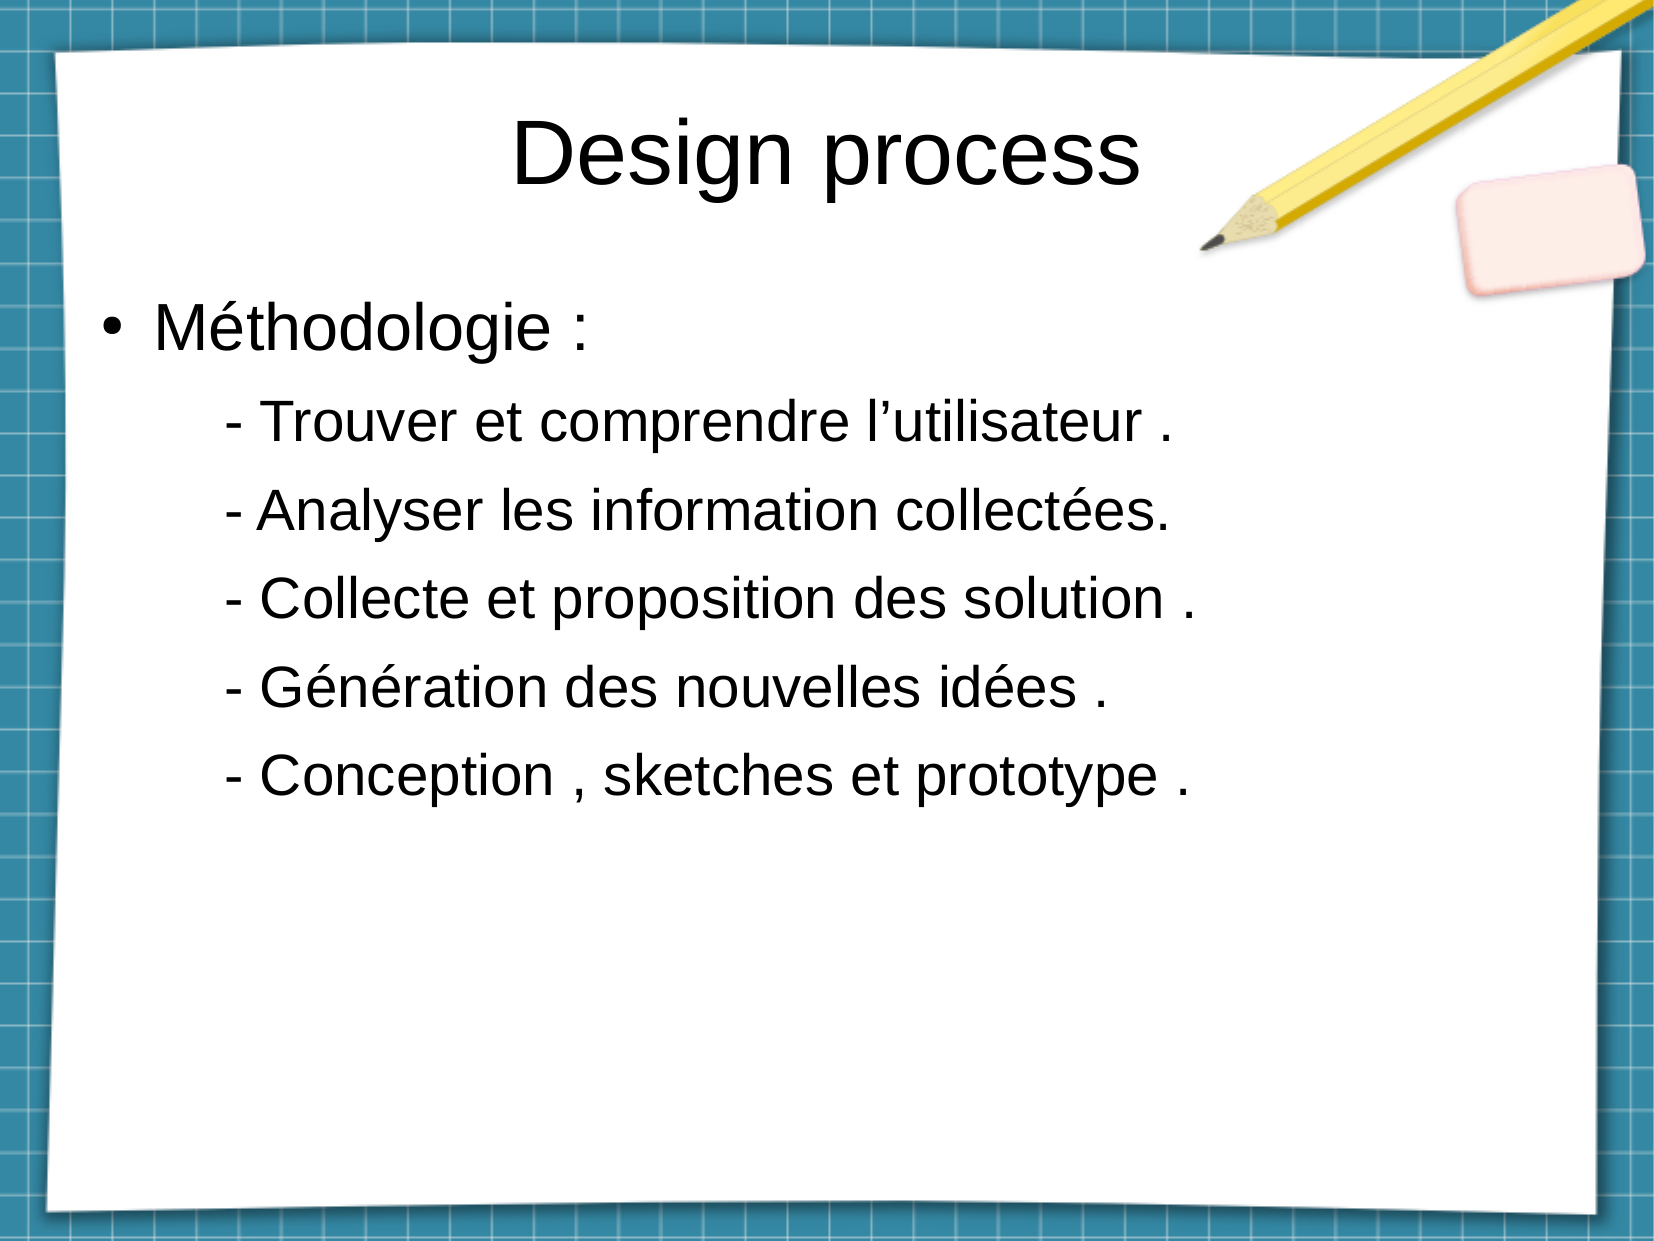

# Design process
Méthodologie :
- Trouver et comprendre l’utilisateur .
- Analyser les information collectées.
- Collecte et proposition des solution .
- Génération des nouvelles idées .
- Conception , sketches et prototype .